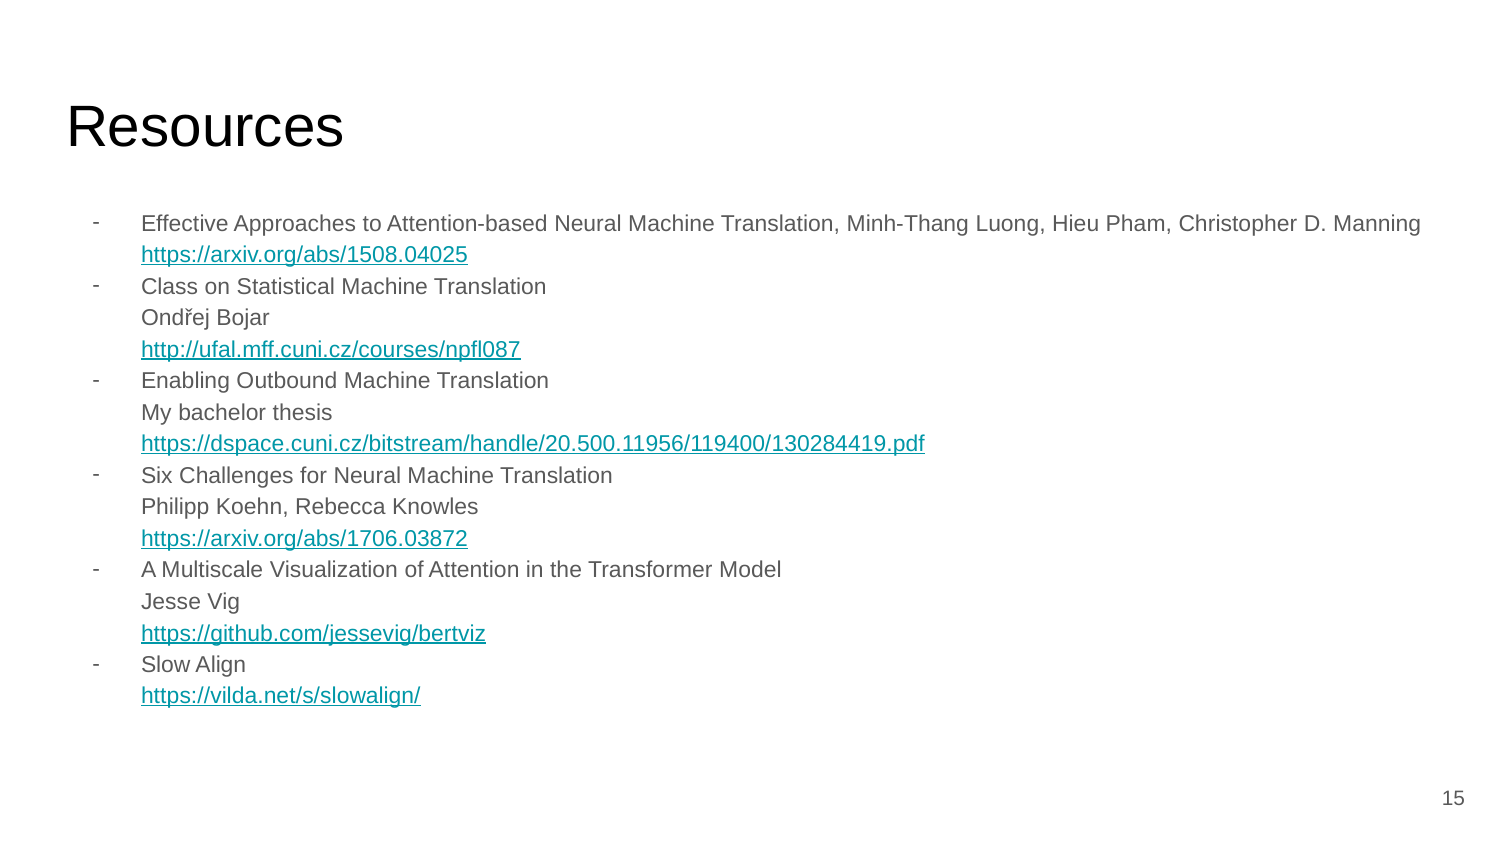

# Resources
Effective Approaches to Attention-based Neural Machine Translation, Minh-Thang Luong, Hieu Pham, Christopher D. Manning
https://arxiv.org/abs/1508.04025
Class on Statistical Machine Translation
Ondřej Bojar
http://ufal.mff.cuni.cz/courses/npfl087
Enabling Outbound Machine Translation
My bachelor thesis
https://dspace.cuni.cz/bitstream/handle/20.500.11956/119400/130284419.pdf
Six Challenges for Neural Machine Translation
Philipp Koehn, Rebecca Knowles
https://arxiv.org/abs/1706.03872
A Multiscale Visualization of Attention in the Transformer Model
Jesse Vig
https://github.com/jessevig/bertviz
Slow Align
https://vilda.net/s/slowalign/